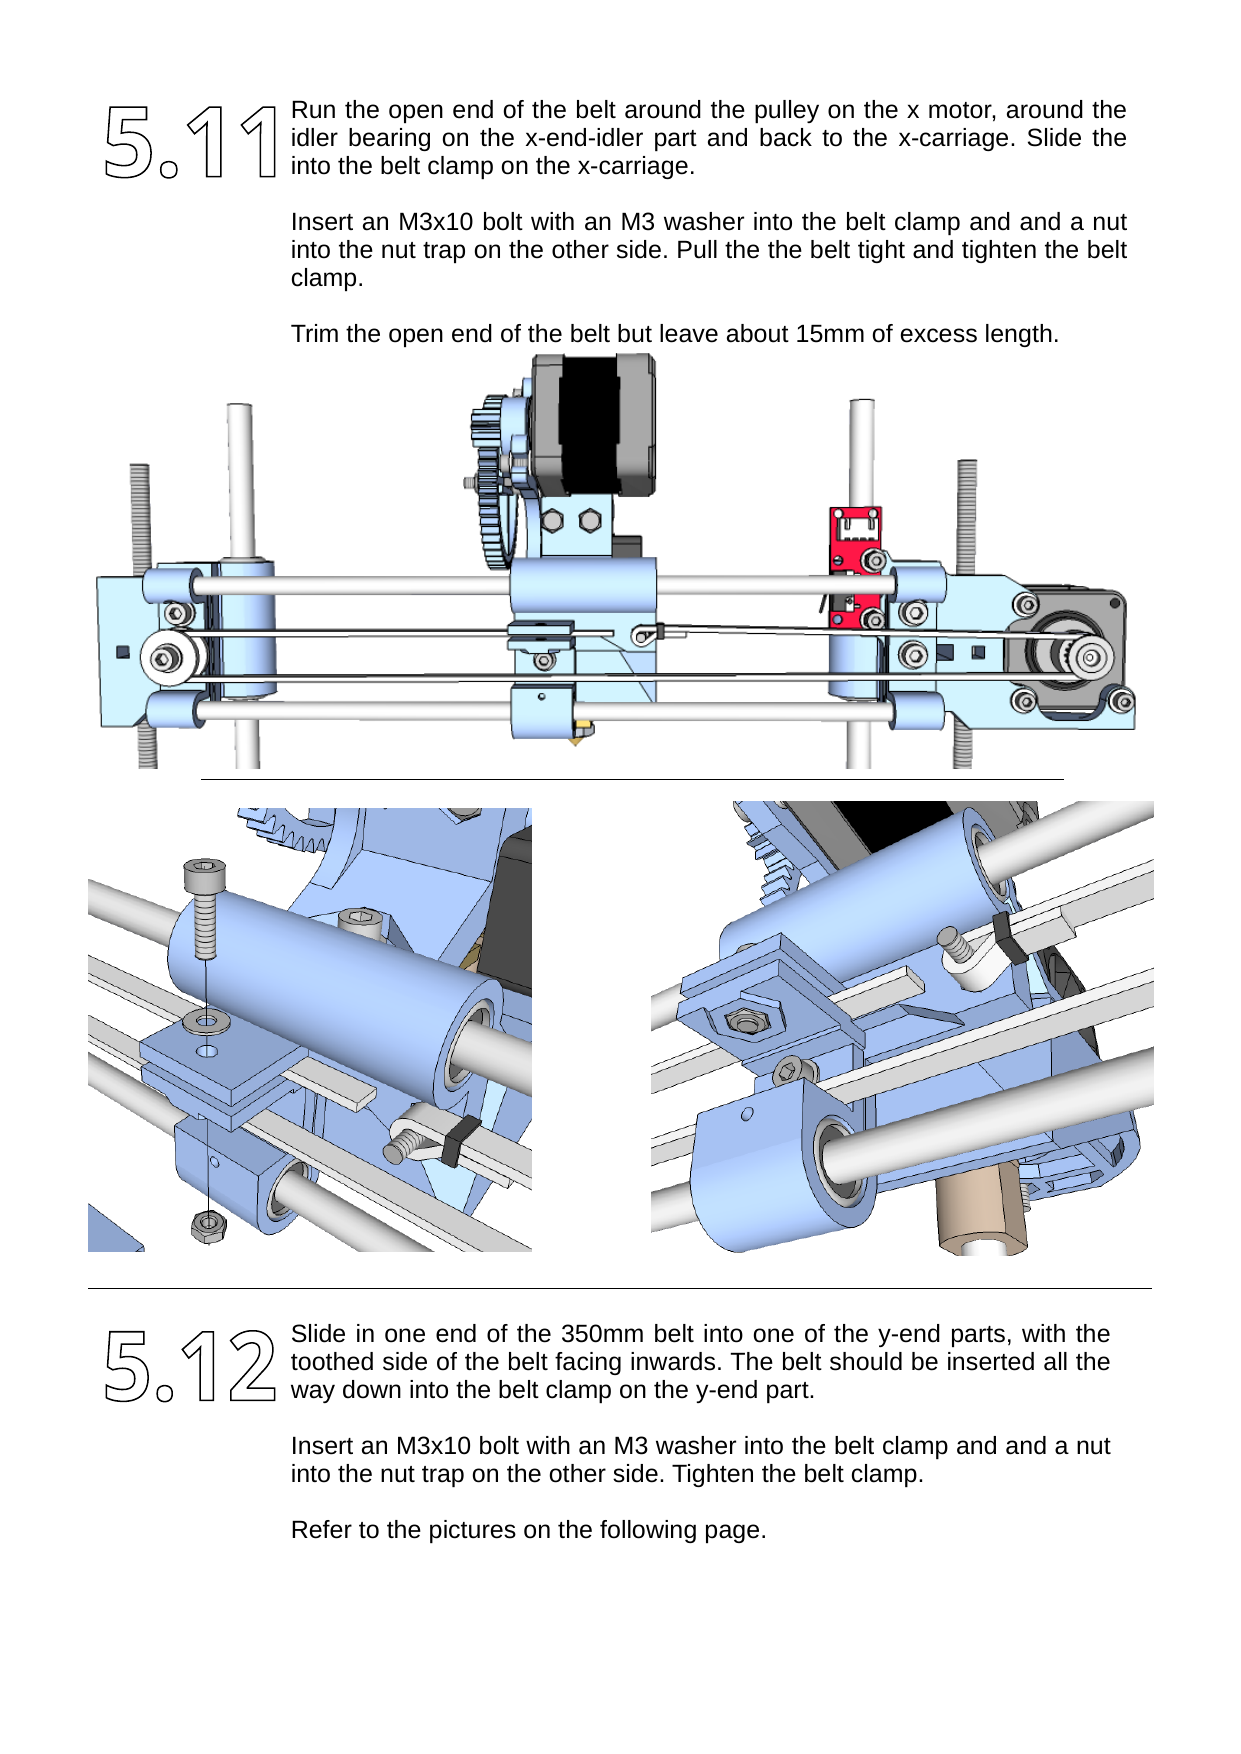

Run the open end of the belt around the pulley on the x motor, around the idler bearing on the x-end-idler part and back to the x-carriage. Slide the into the belt clamp on the x-carriage.
Insert an M3x10 bolt with an M3 washer into the belt clamp and and a nut into the nut trap on the other side. Pull the the belt tight and tighten the belt clamp.
Trim the open end of the belt but leave about 15mm of excess length.
5.11
Slide in one end of the 350mm belt into one of the y-end parts, with the toothed side of the belt facing inwards. The belt should be inserted all the way down into the belt clamp on the y-end part.
Insert an M3x10 bolt with an M3 washer into the belt clamp and and a nut into the nut trap on the other side. Tighten the belt clamp.
Refer to the pictures on the following page.
5.12